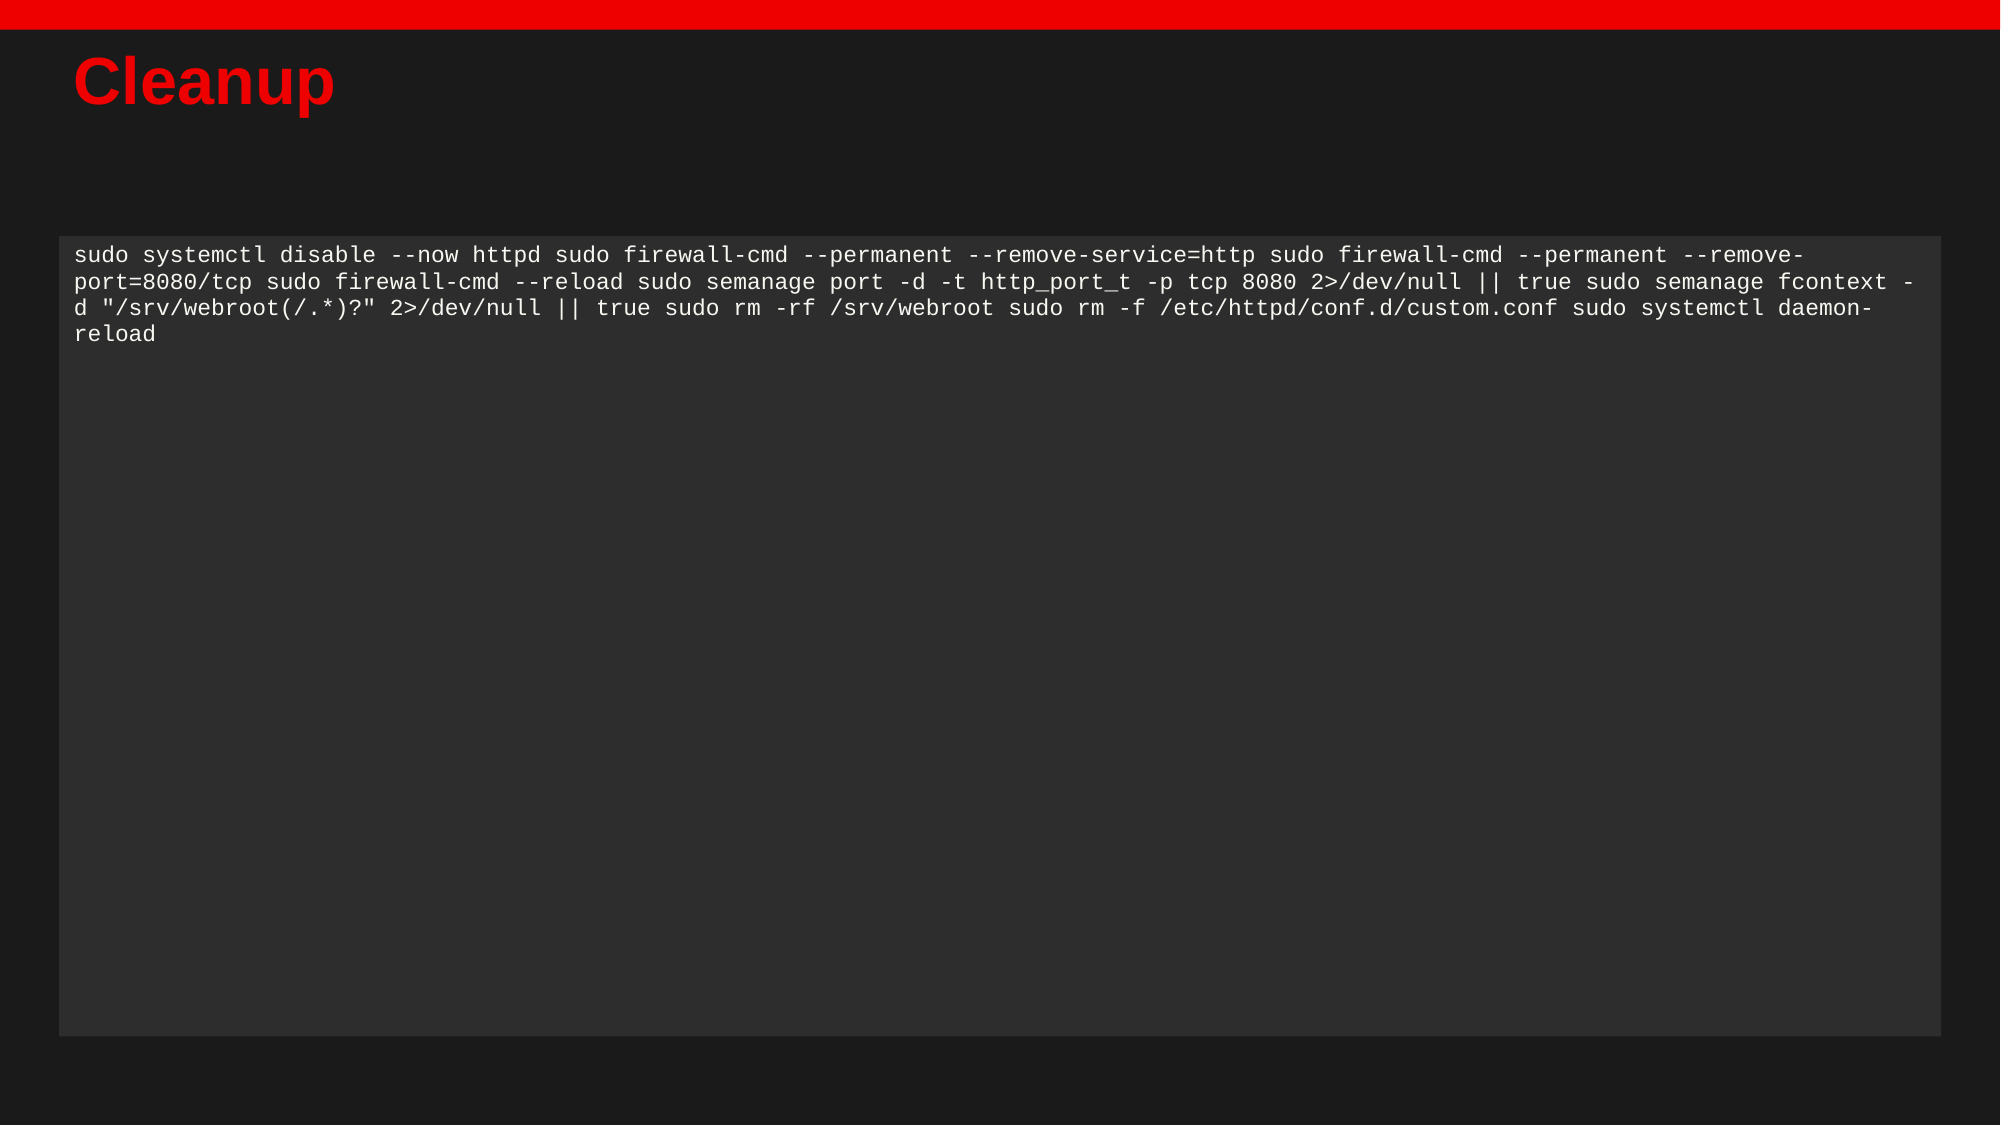

Cleanup
sudo systemctl disable --now httpd sudo firewall-cmd --permanent --remove-service=http sudo firewall-cmd --permanent --remove-port=8080/tcp sudo firewall-cmd --reload sudo semanage port -d -t http_port_t -p tcp 8080 2>/dev/null || true sudo semanage fcontext -d "/srv/webroot(/.*)?" 2>/dev/null || true sudo rm -rf /srv/webroot sudo rm -f /etc/httpd/conf.d/custom.conf sudo systemctl daemon-reload